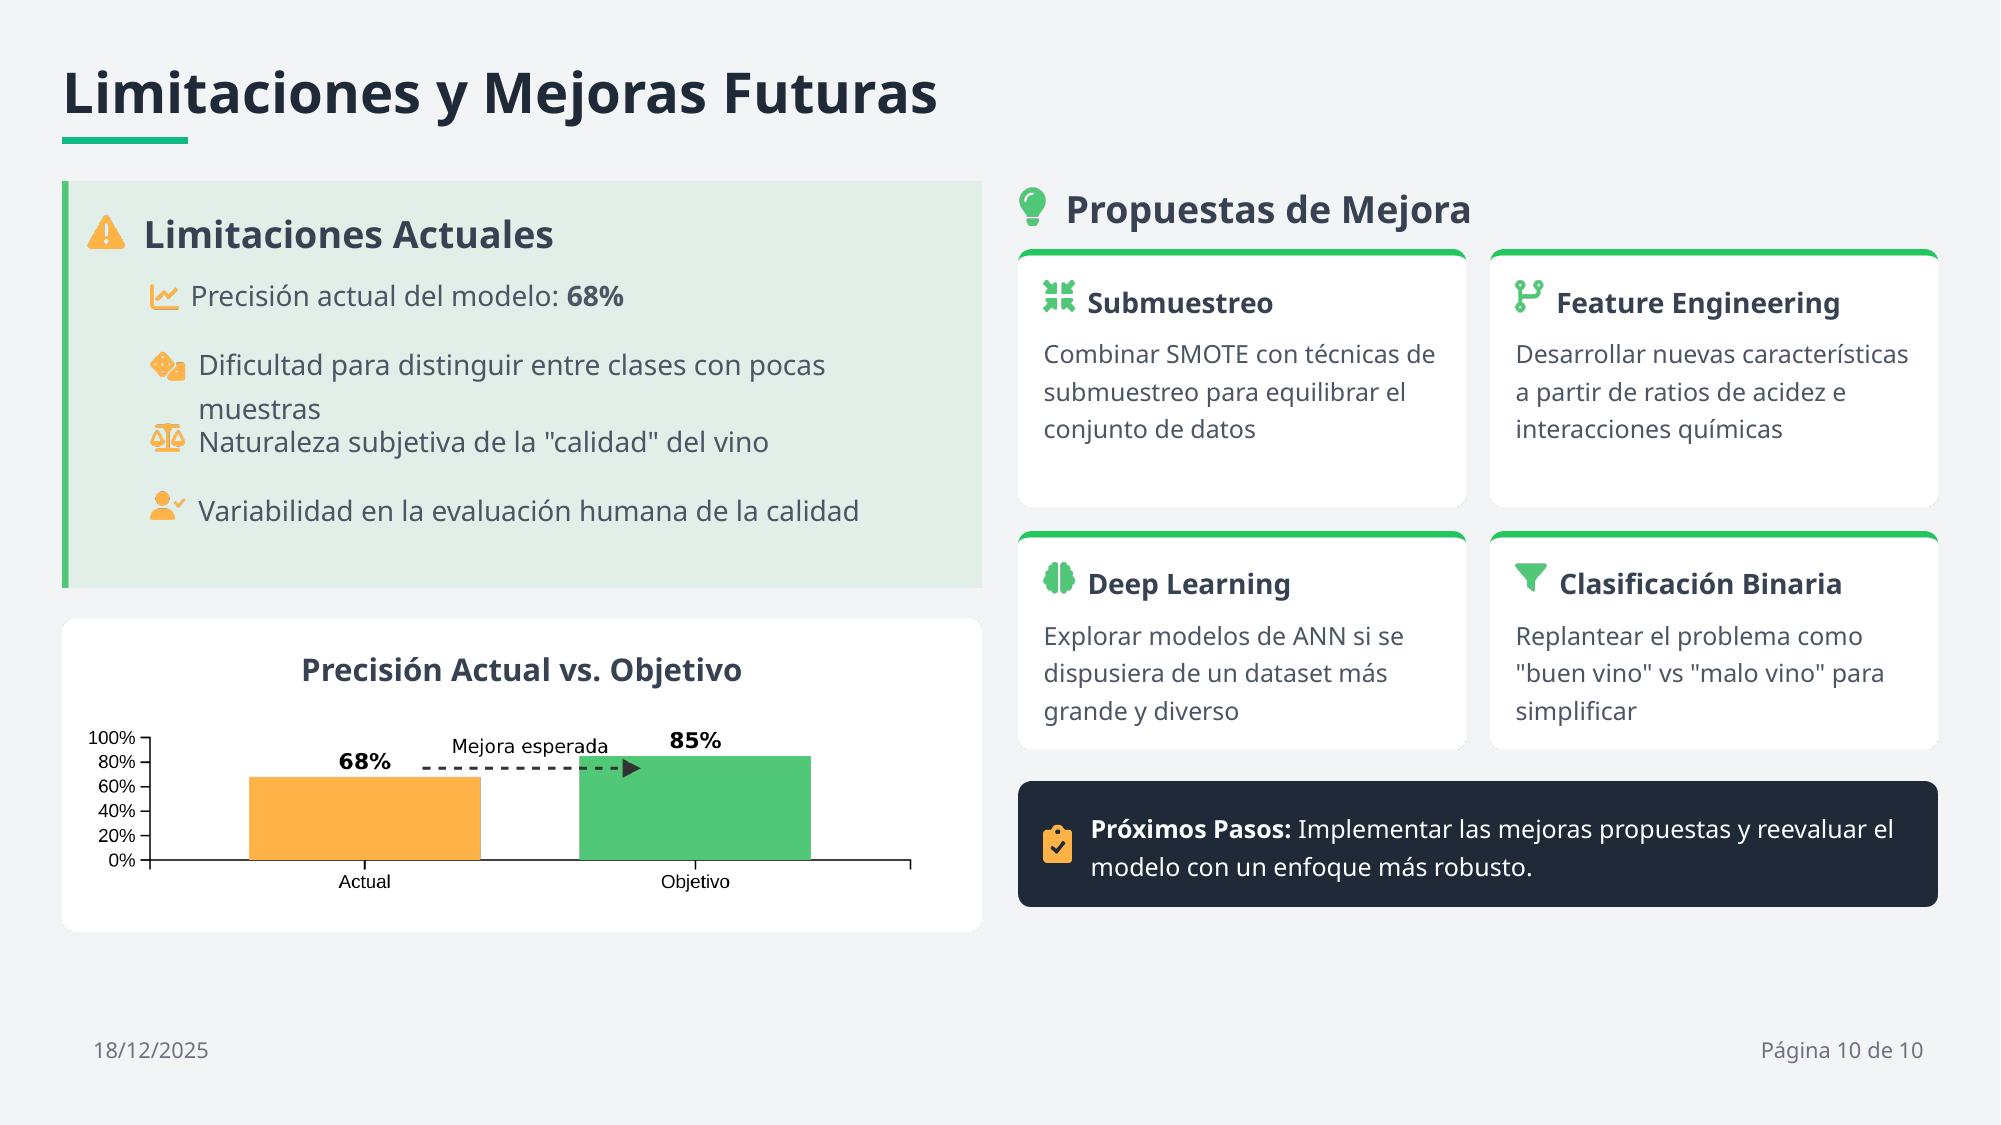

Limitaciones y Mejoras Futuras
Propuestas de Mejora
Limitaciones Actuales
Precisión actual del modelo: 68%
Submuestreo
Feature Engineering
Combinar SMOTE con técnicas de submuestreo para equilibrar el conjunto de datos
Desarrollar nuevas características a partir de ratios de acidez e interacciones químicas
Dificultad para distinguir entre clases con pocas muestras
Naturaleza subjetiva de la "calidad" del vino
Variabilidad en la evaluación humana de la calidad
Deep Learning
Clasificación Binaria
Explorar modelos de ANN si se dispusiera de un dataset más grande y diverso
Replantear el problema como "buen vino" vs "malo vino" para simplificar
Precisión Actual vs. Objetivo
Próximos Pasos: Implementar las mejoras propuestas y reevaluar el modelo con un enfoque más robusto.
 18/12/2025
Página 10 de 10